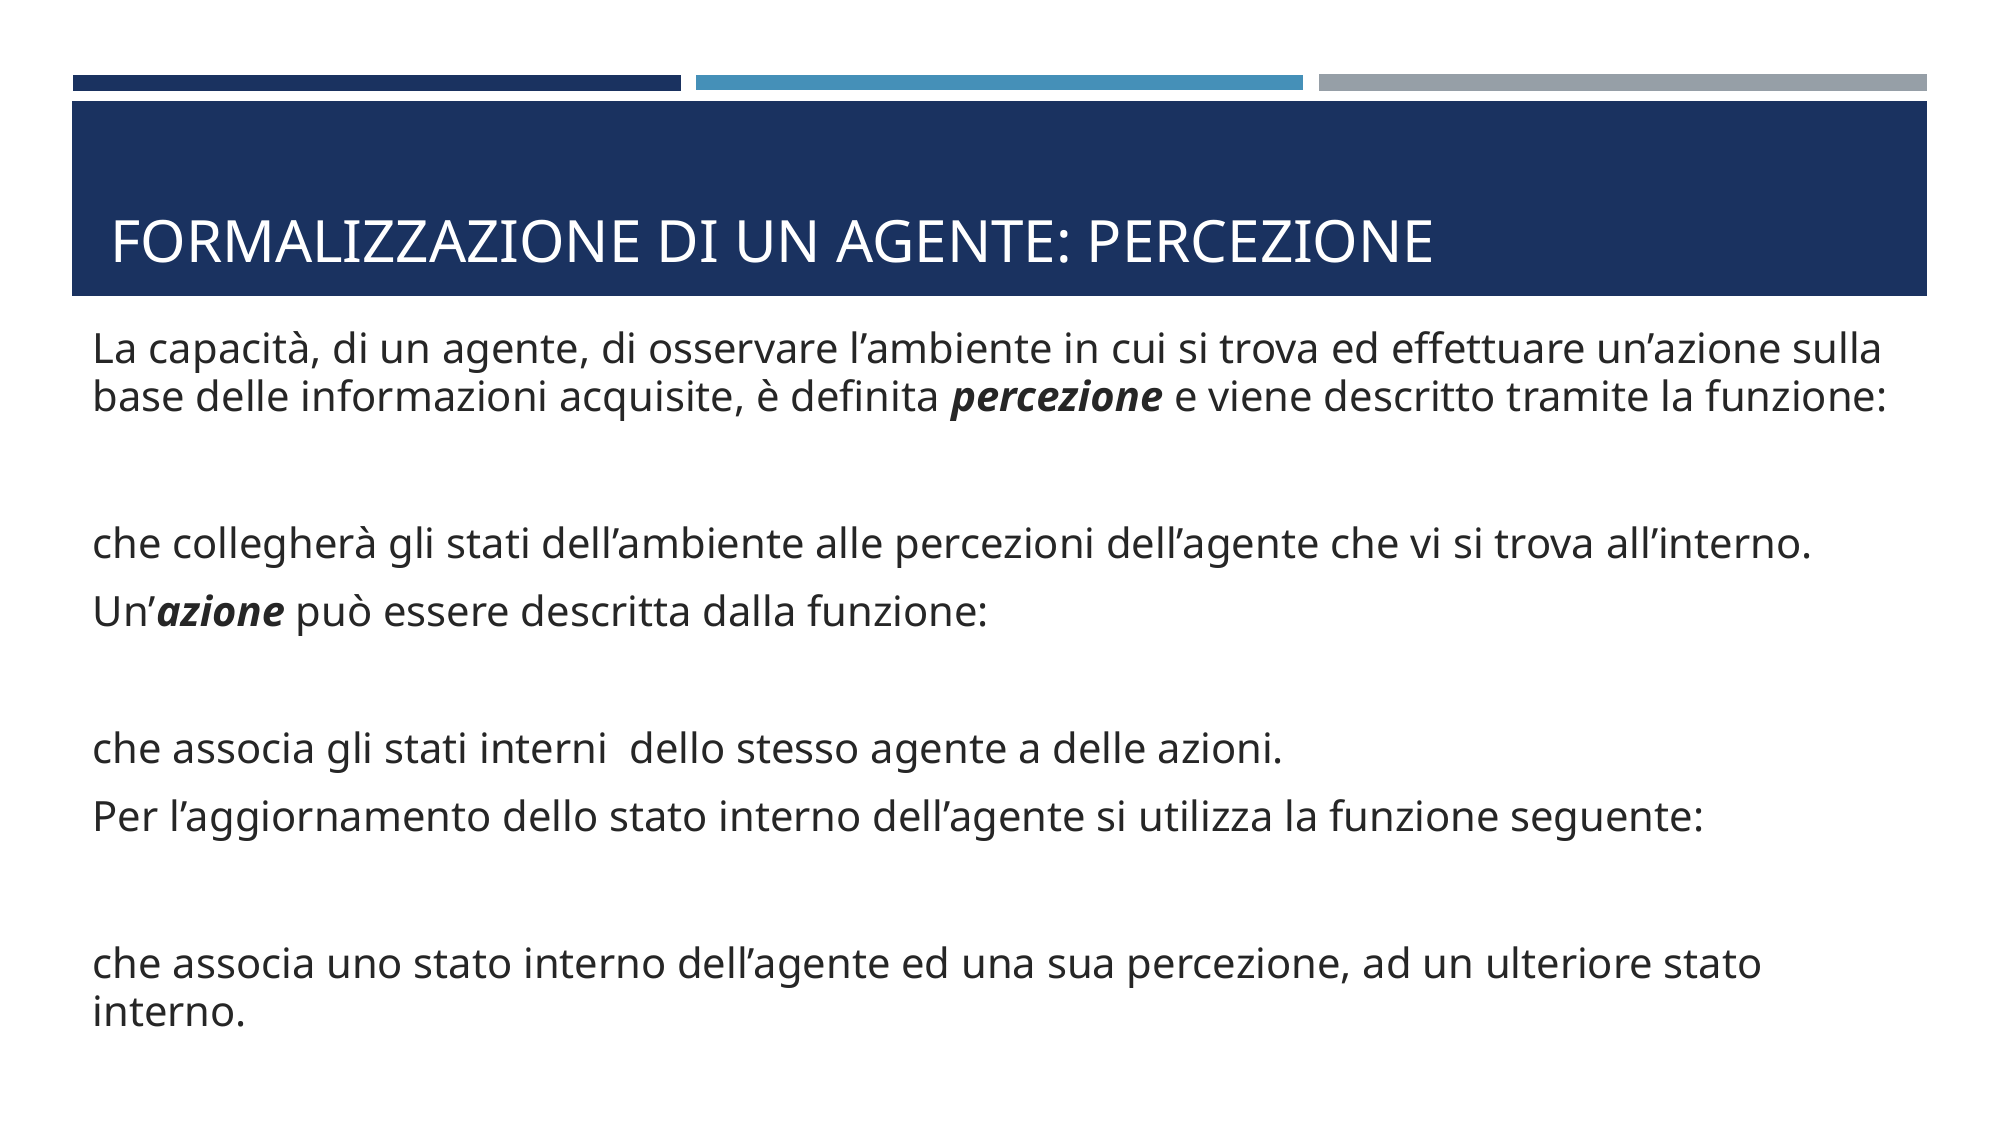

# Formalizzazione di un agente: Percezione
La capacità, di un agente, di osservare l’ambiente in cui si trova ed effettuare un’azione sulla base delle informazioni acquisite, è definita percezione e viene descritto tramite la funzione:
che collegherà gli stati dell’ambiente alle percezioni dell’agente che vi si trova all’interno.
Un’azione può essere descritta dalla funzione:
che associa gli stati interni dello stesso agente a delle azioni.
Per l’aggiornamento dello stato interno dell’agente si utilizza la funzione seguente:
che associa uno stato interno dell’agente ed una sua percezione, ad un ulteriore stato interno.